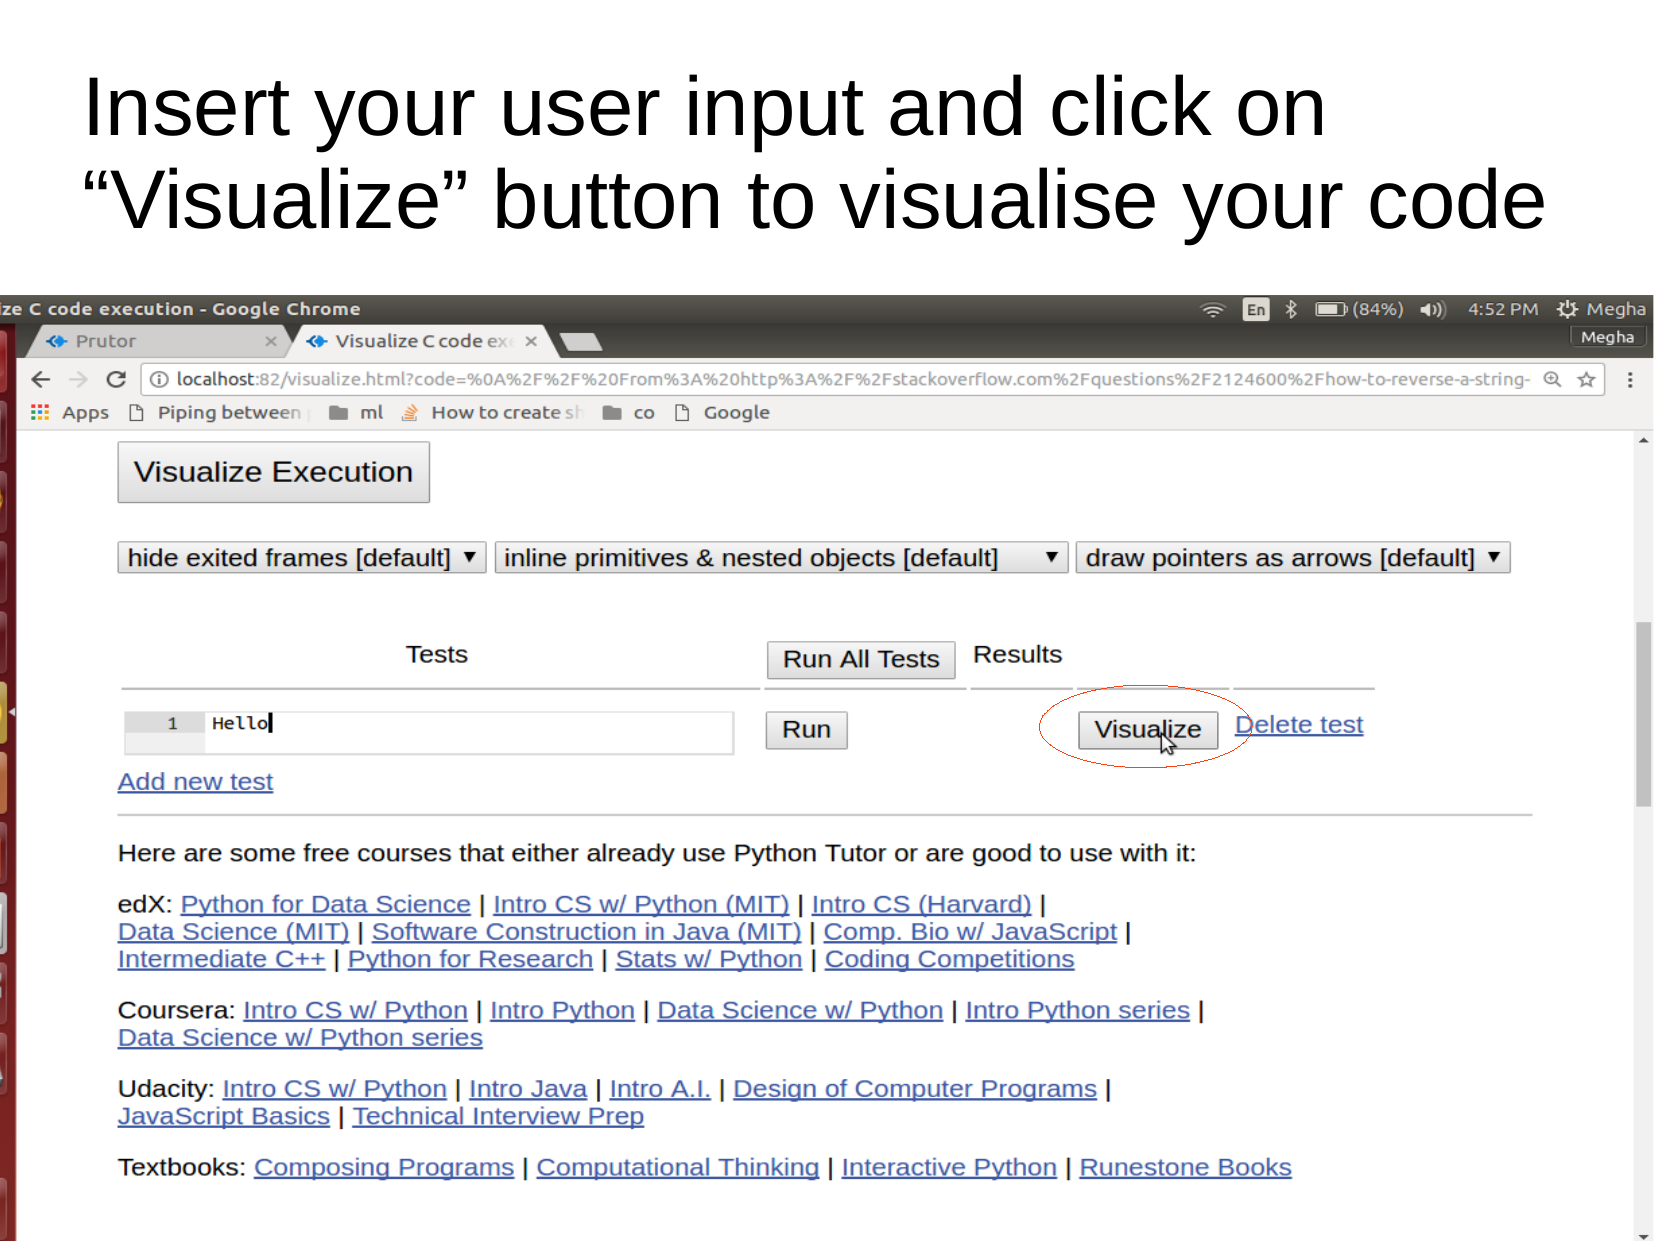

# Insert your user input and click on “Visualize” button to visualise your code